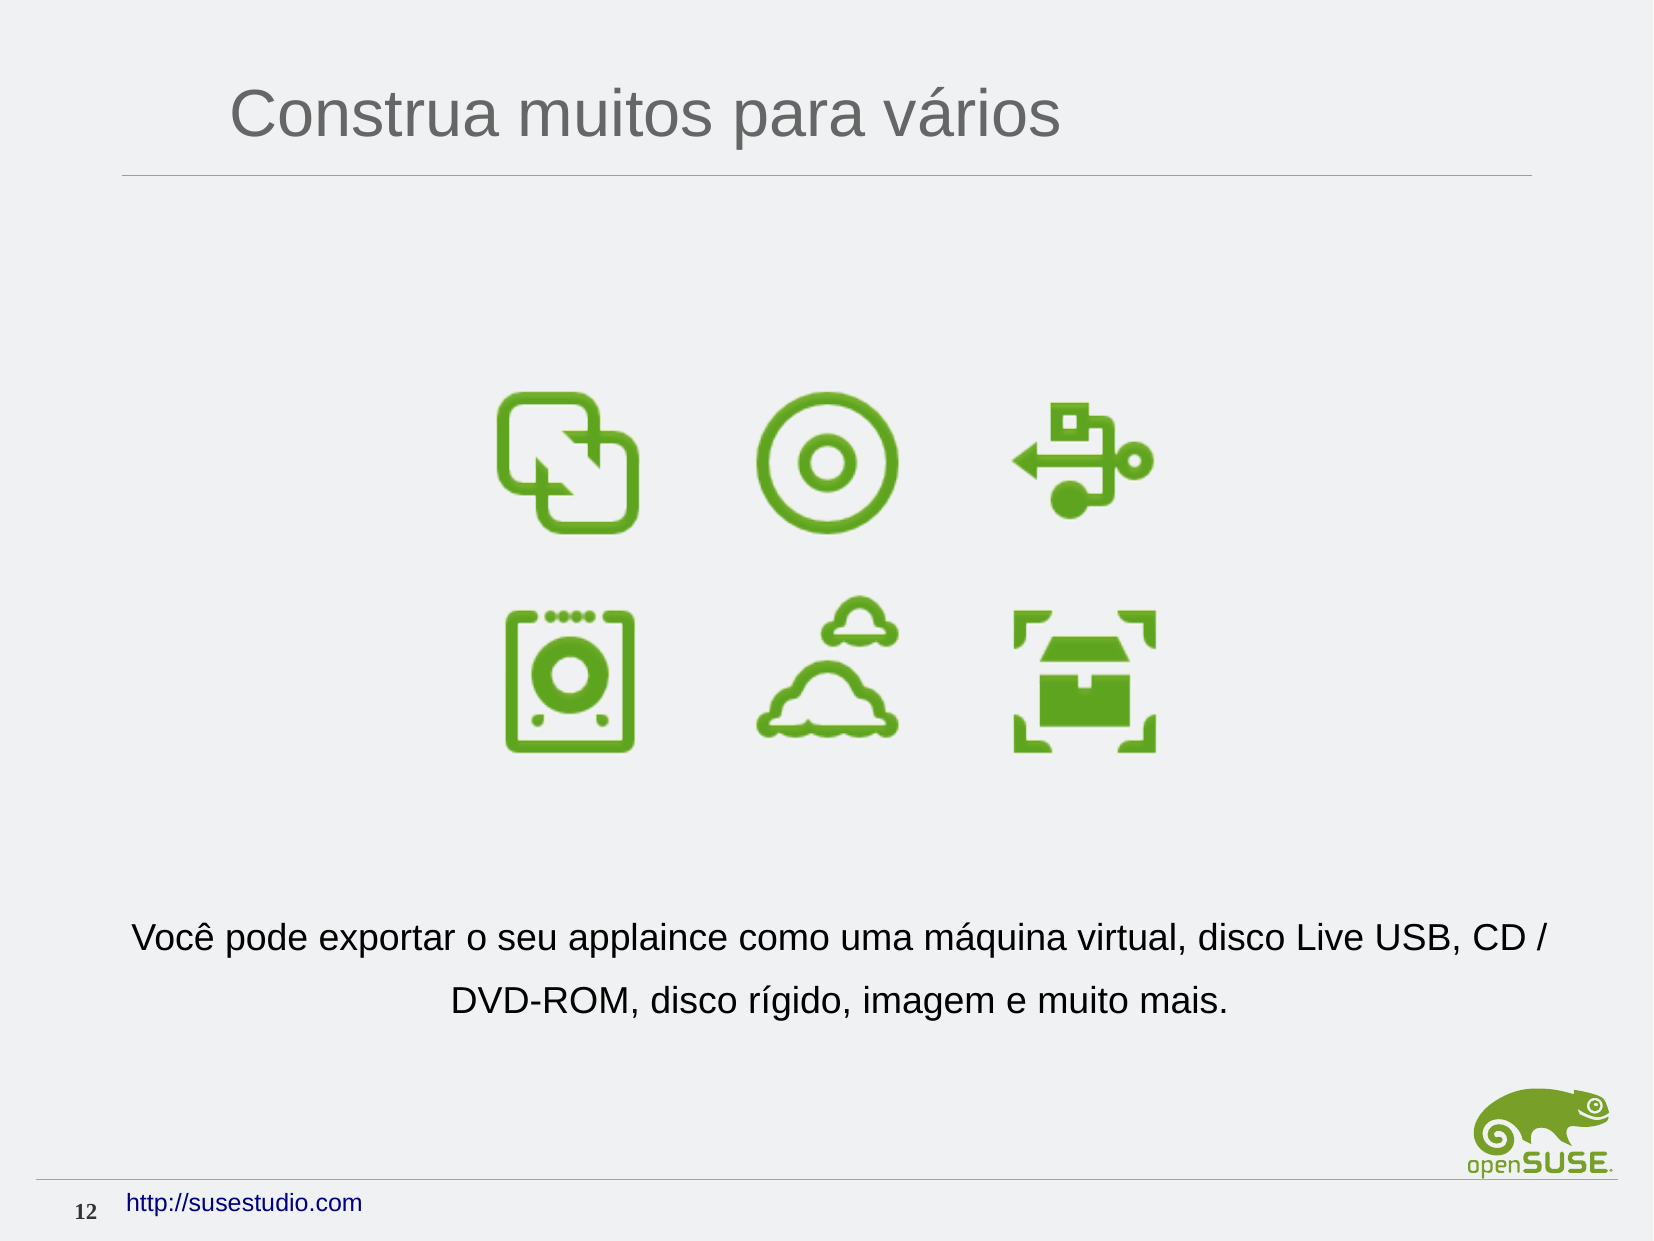

# Construa muitos para vários
Você pode exportar o seu applaince como uma máquina virtual, disco Live USB, CD / DVD-ROM, disco rígido, imagem e muito mais.
http://susestudio.com
12
Construindo appliances com o SUSE Studio